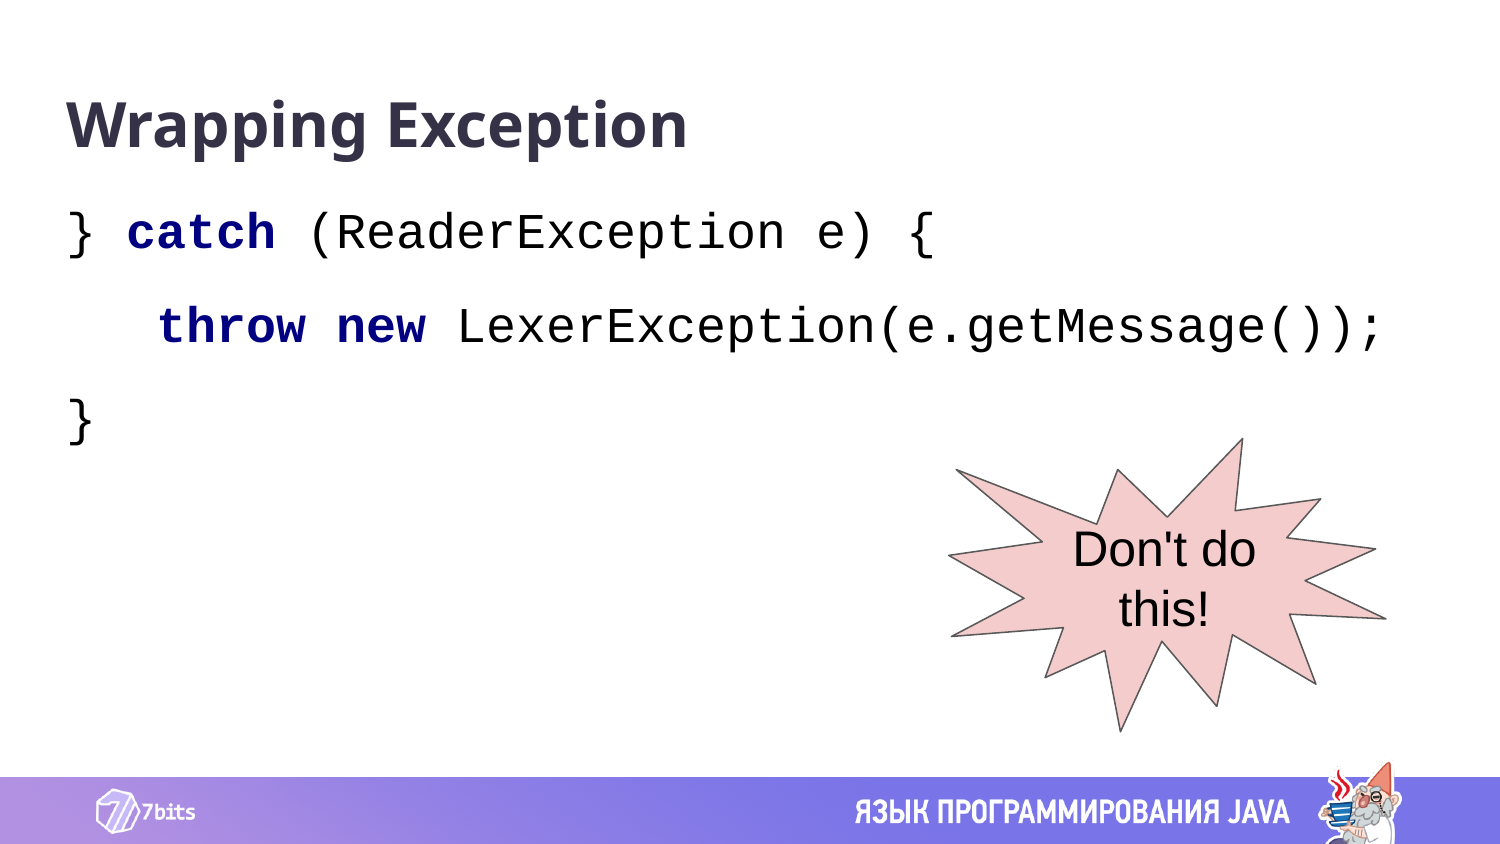

# Wrapping Exception
} catch (ReaderException e) {
 throw new LexerException(e.getMessage());
}
Don't do this!